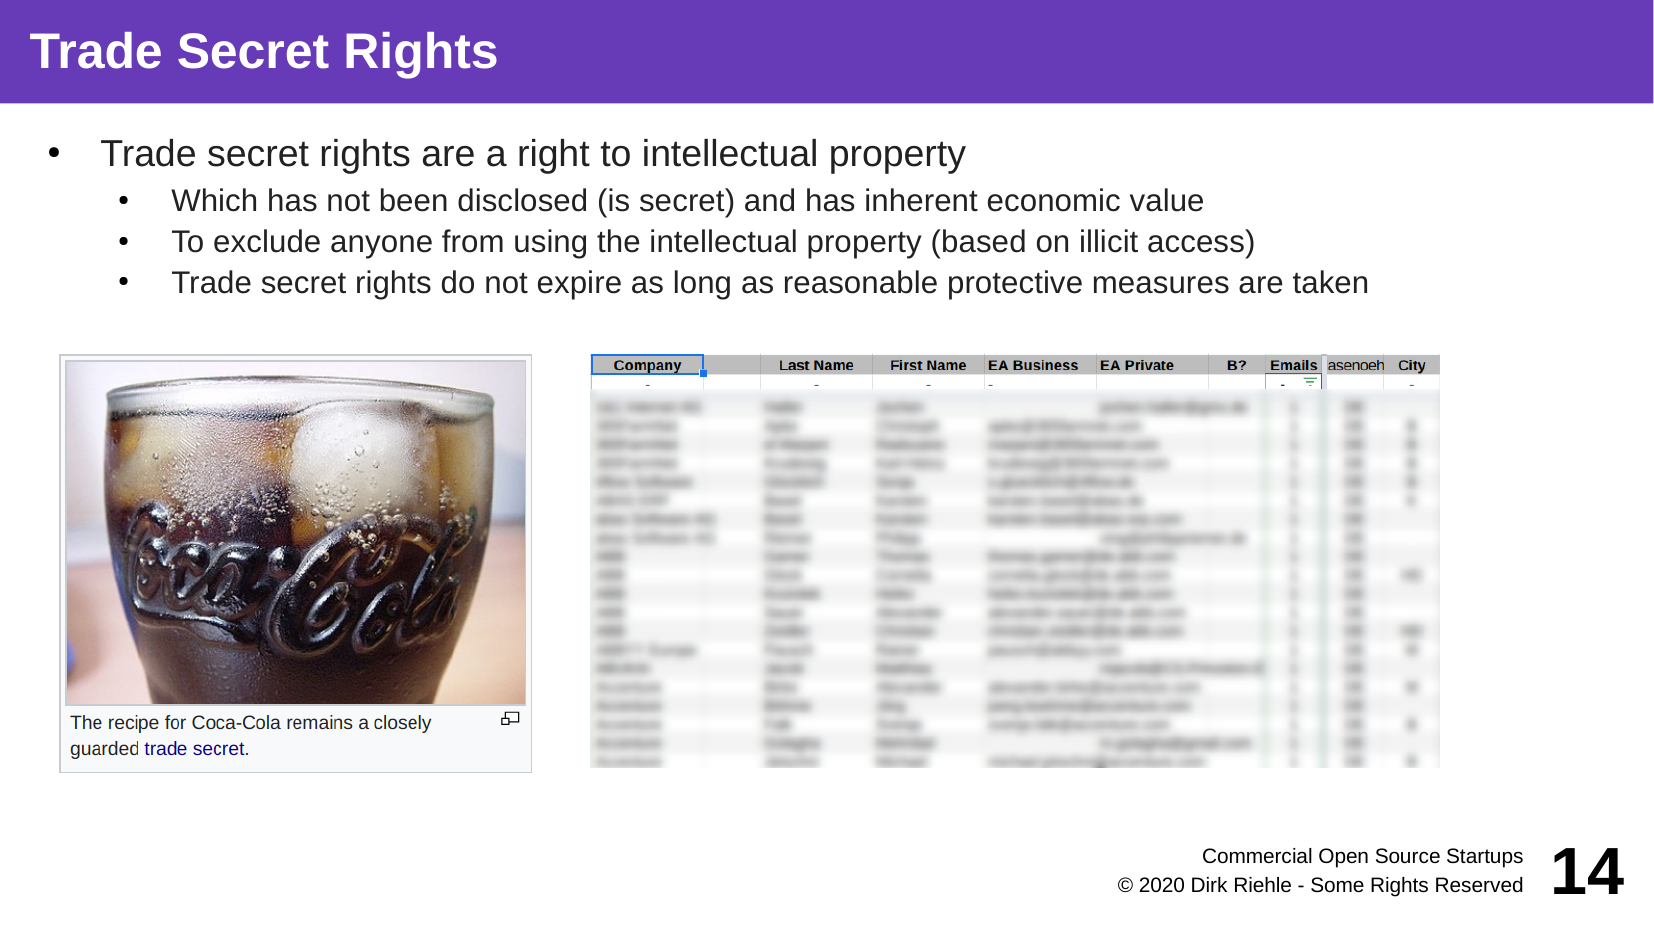

# Trade Secret Rights
Trade secret rights are a right to intellectual property
Which has not been disclosed (is secret) and has inherent economic value
To exclude anyone from using the intellectual property (based on illicit access)
Trade secret rights do not expire as long as reasonable protective measures are taken
Commercial Open Source Startups
14
© 2020 Dirk Riehle - Some Rights Reserved